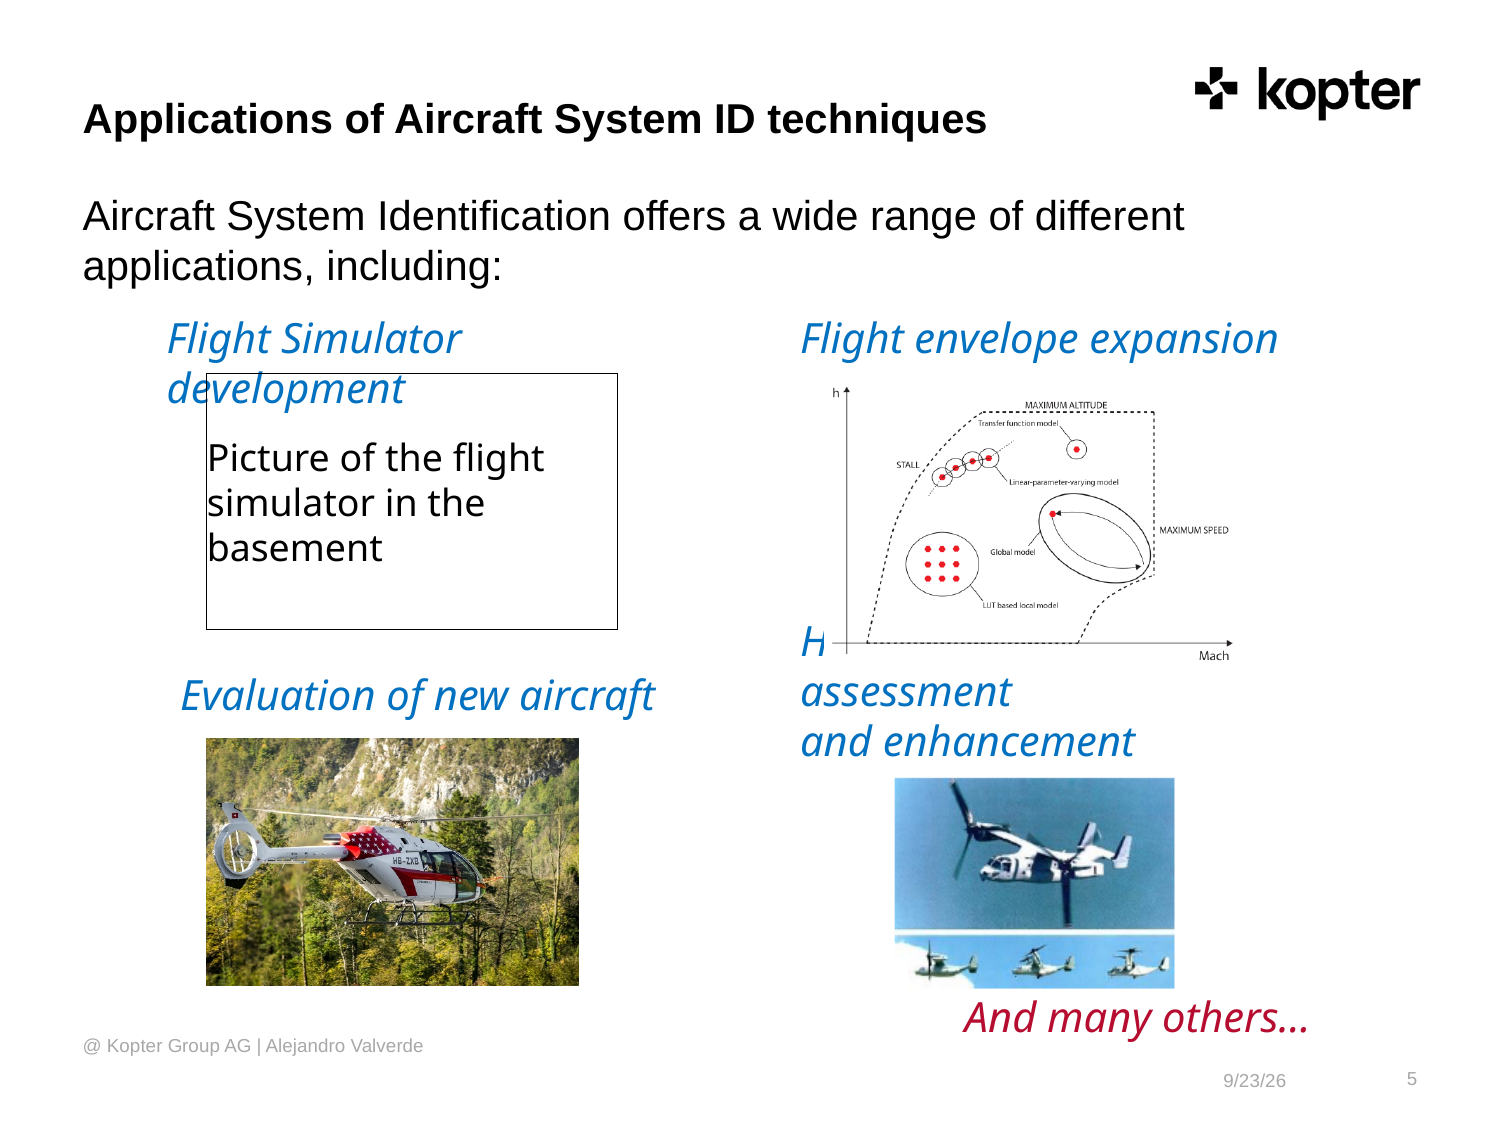

# Applications of Aircraft System ID techniques
Aircraft System Identification offers a wide range of different applications, including:
Flight Simulator development
Flight envelope expansion
Picture of the flight simulator in the basement
Evaluation of new aircraft
Handling Qualities assessment
and enhancement
And many others…
@ Kopter Group AG | Alejandro Valverde